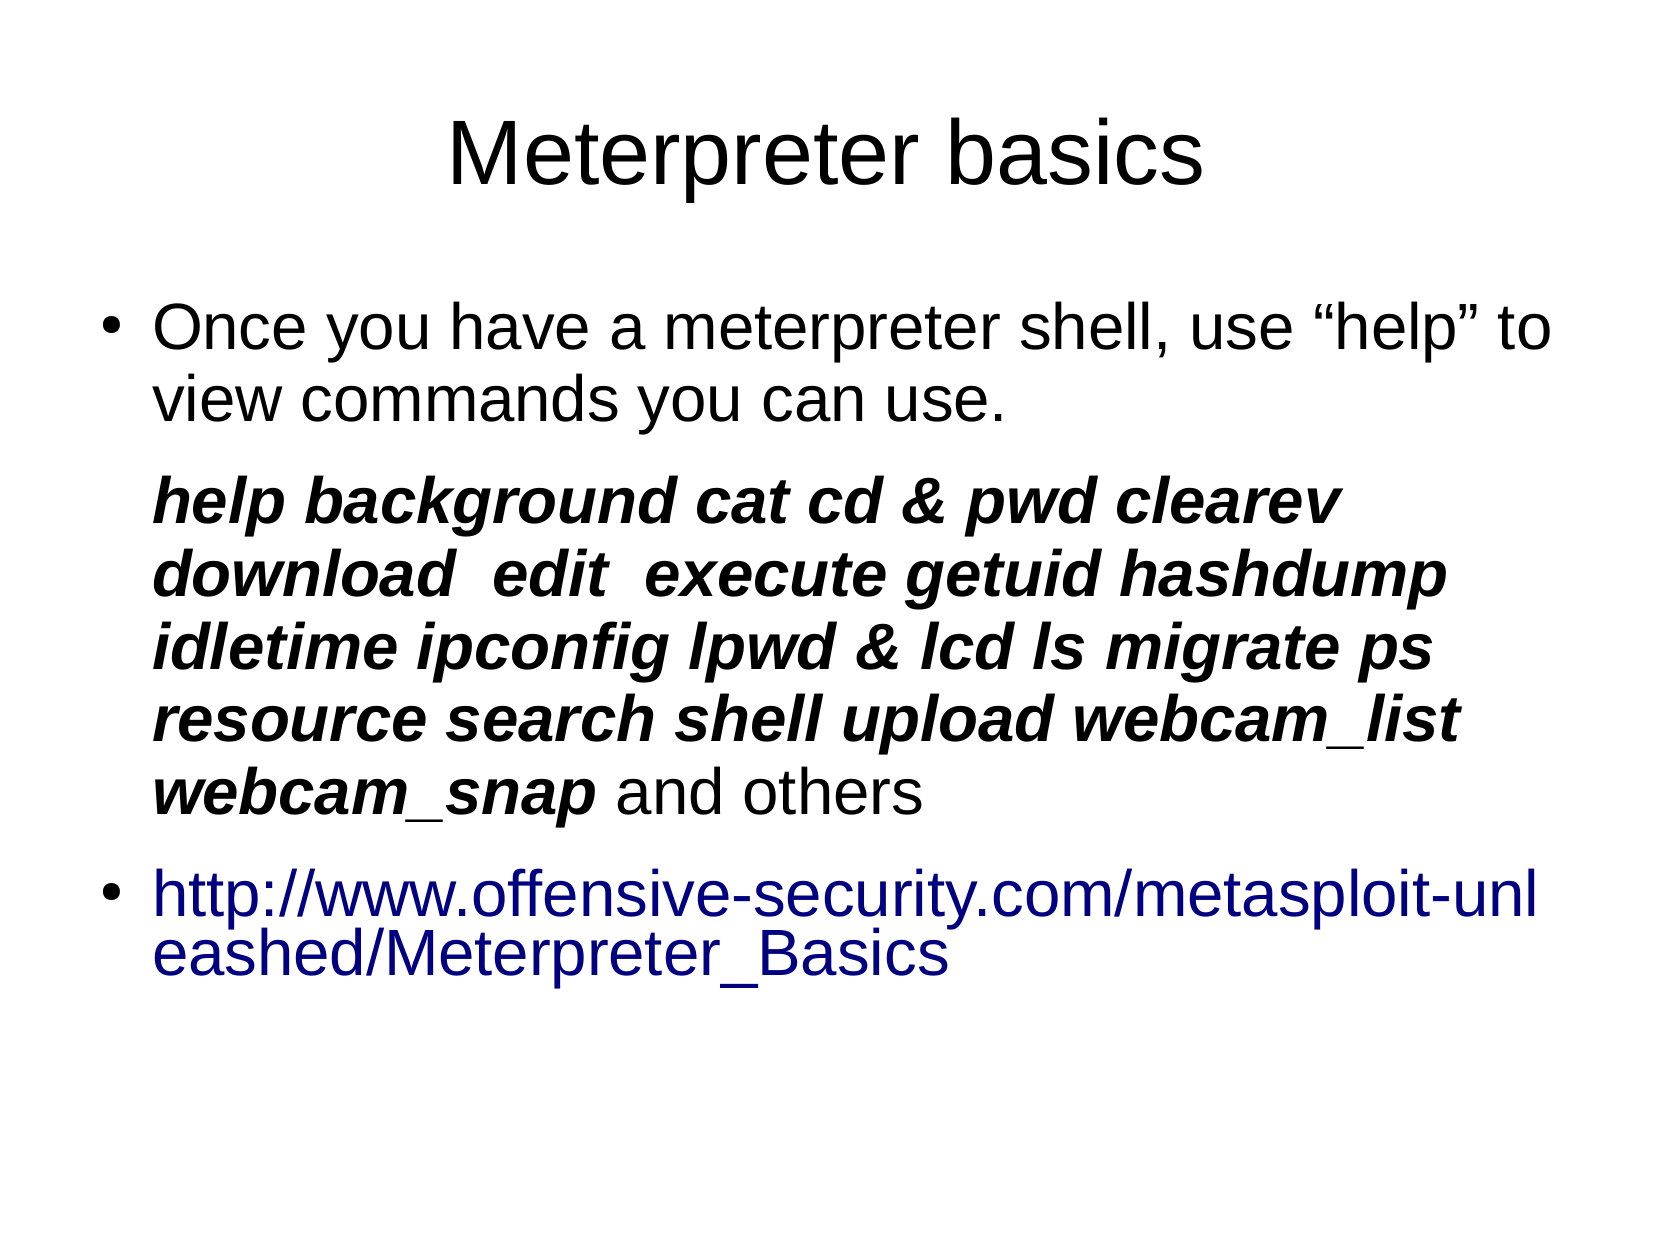

# Meterpreter basics
Once you have a meterpreter shell, use “help” to view commands you can use.
help background cat cd & pwd clearev download edit execute getuid hashdump idletime ipconfig lpwd & lcd ls migrate ps resource search shell upload webcam_list webcam_snap and others
http://www.offensive-security.com/metasploit-unleashed/Meterpreter_Basics